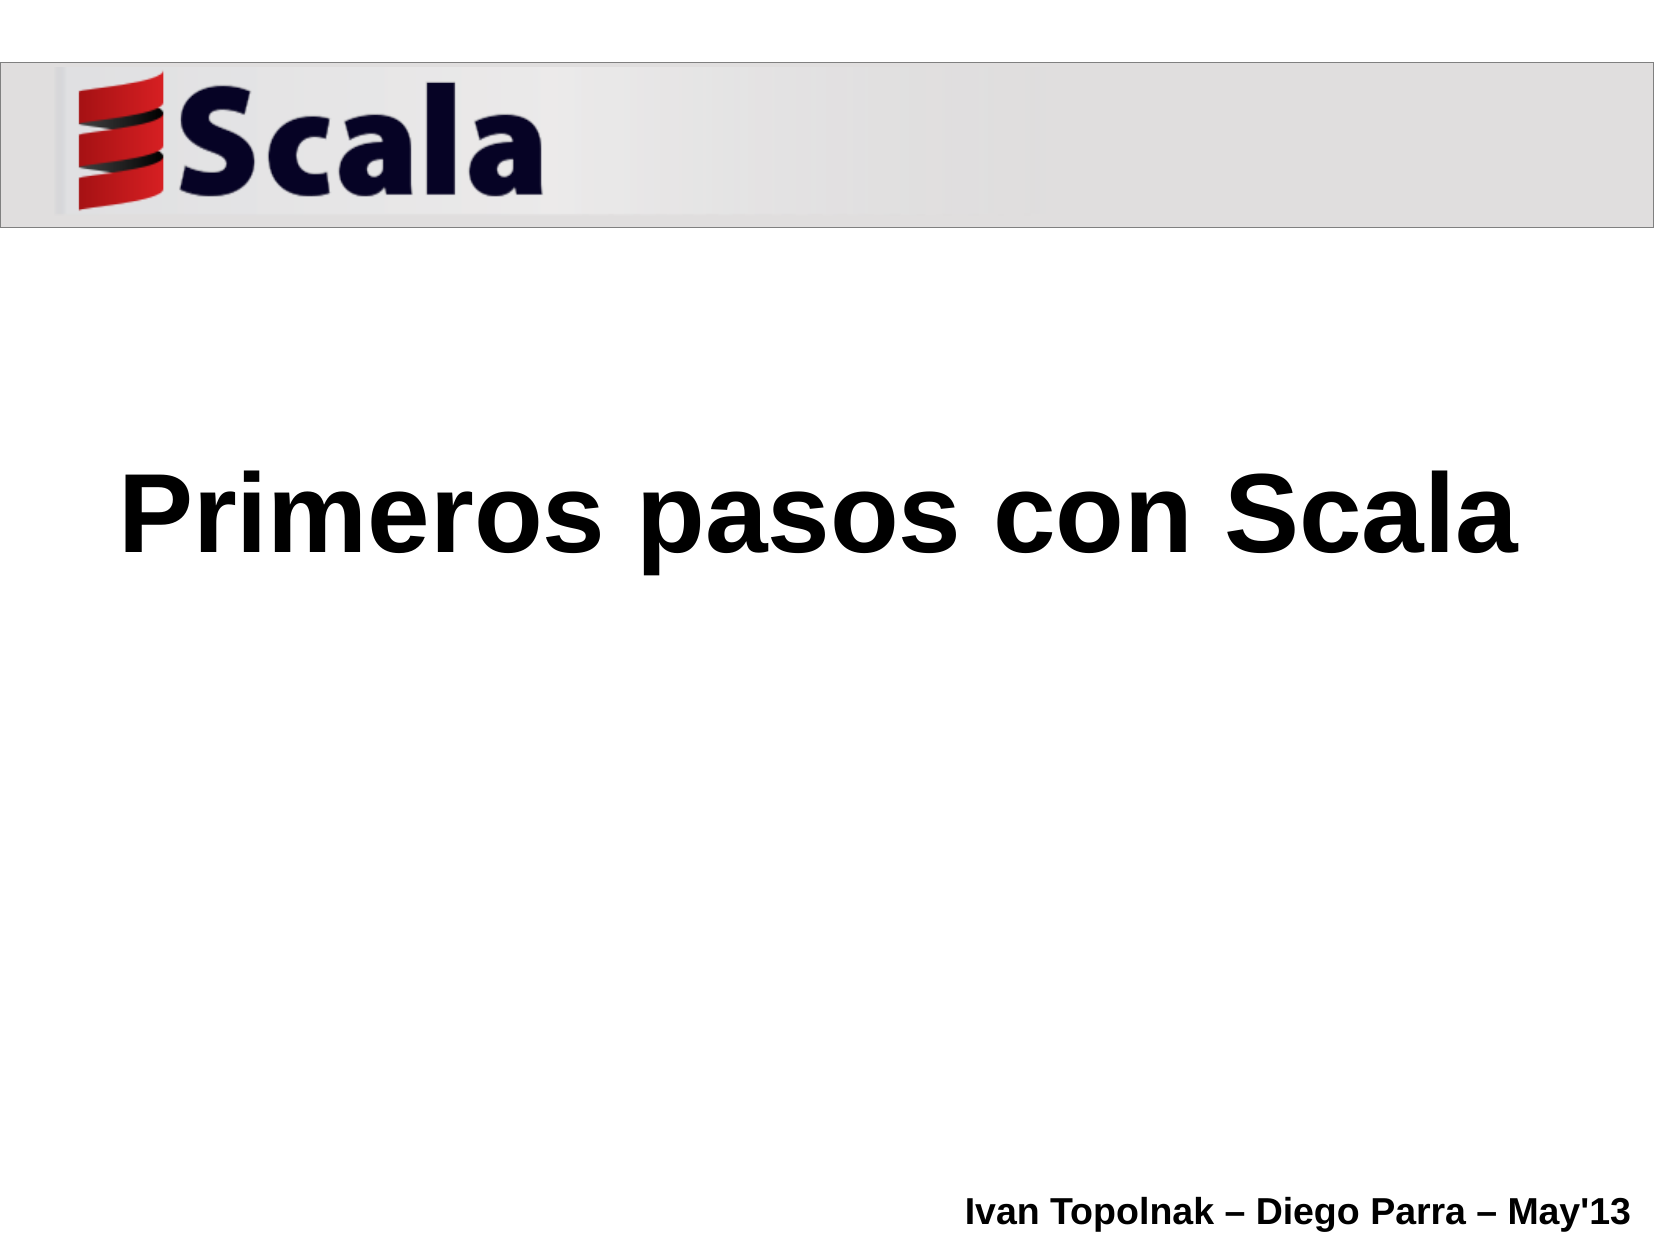

# Primeros pasos con Scala
Ivan Topolnak – Diego Parra – May'13